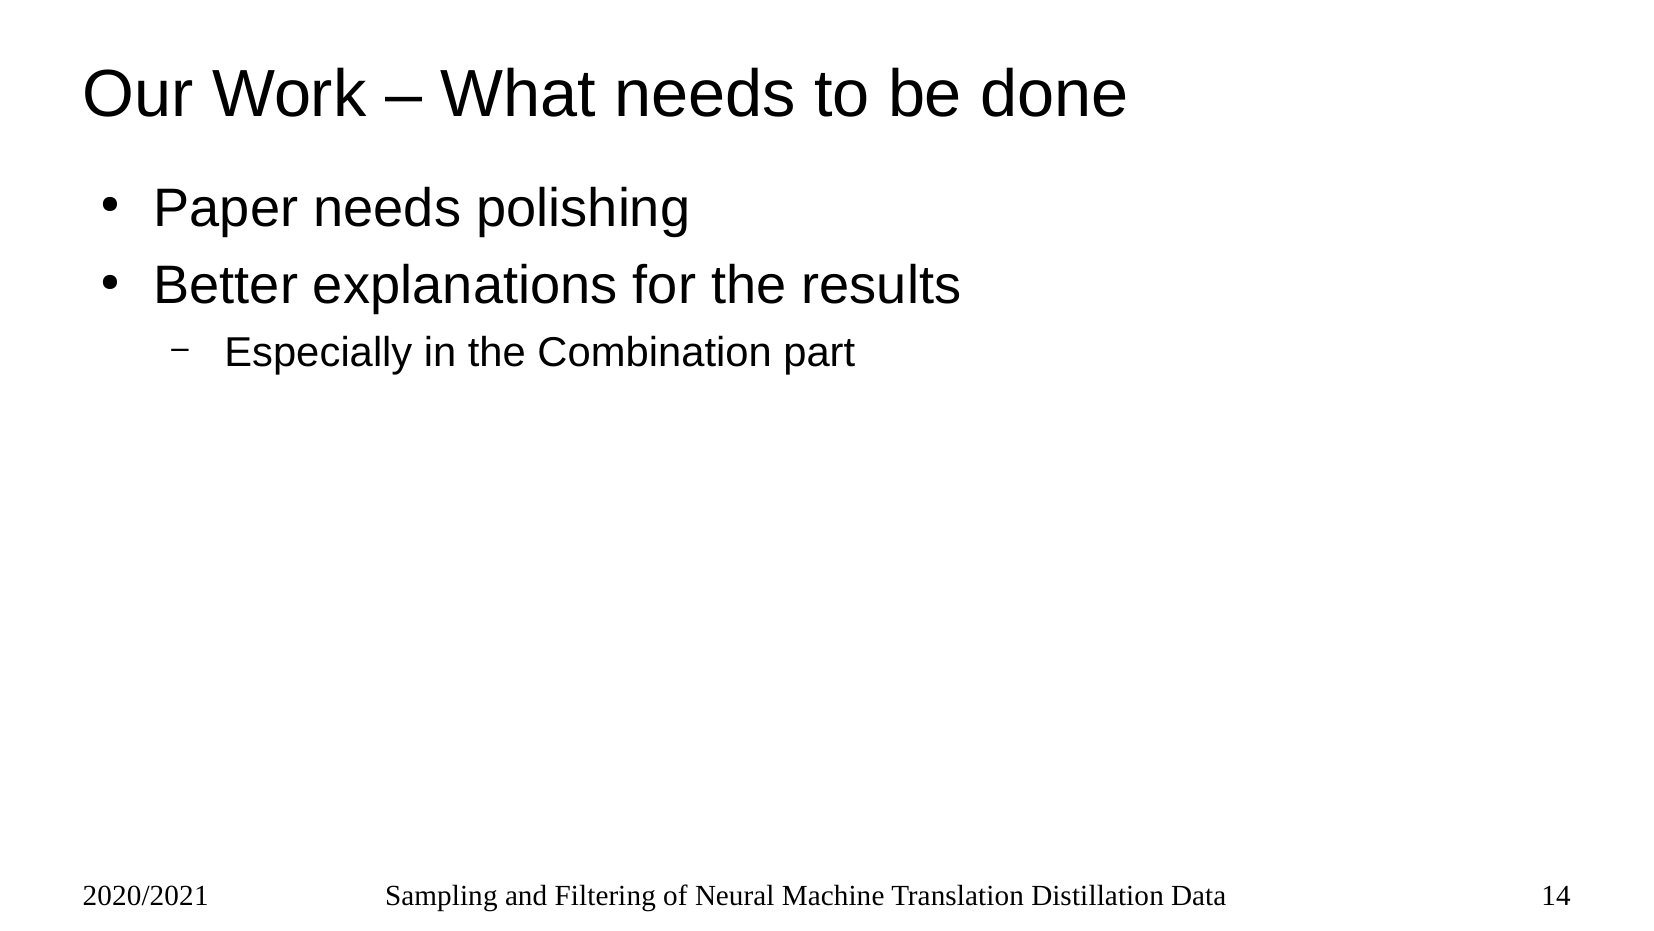

# Our Work – What needs to be done
Paper needs polishing
Better explanations for the results
Especially in the Combination part
2020/2021
Sampling and Filtering of Neural Machine Translation Distillation Data
14